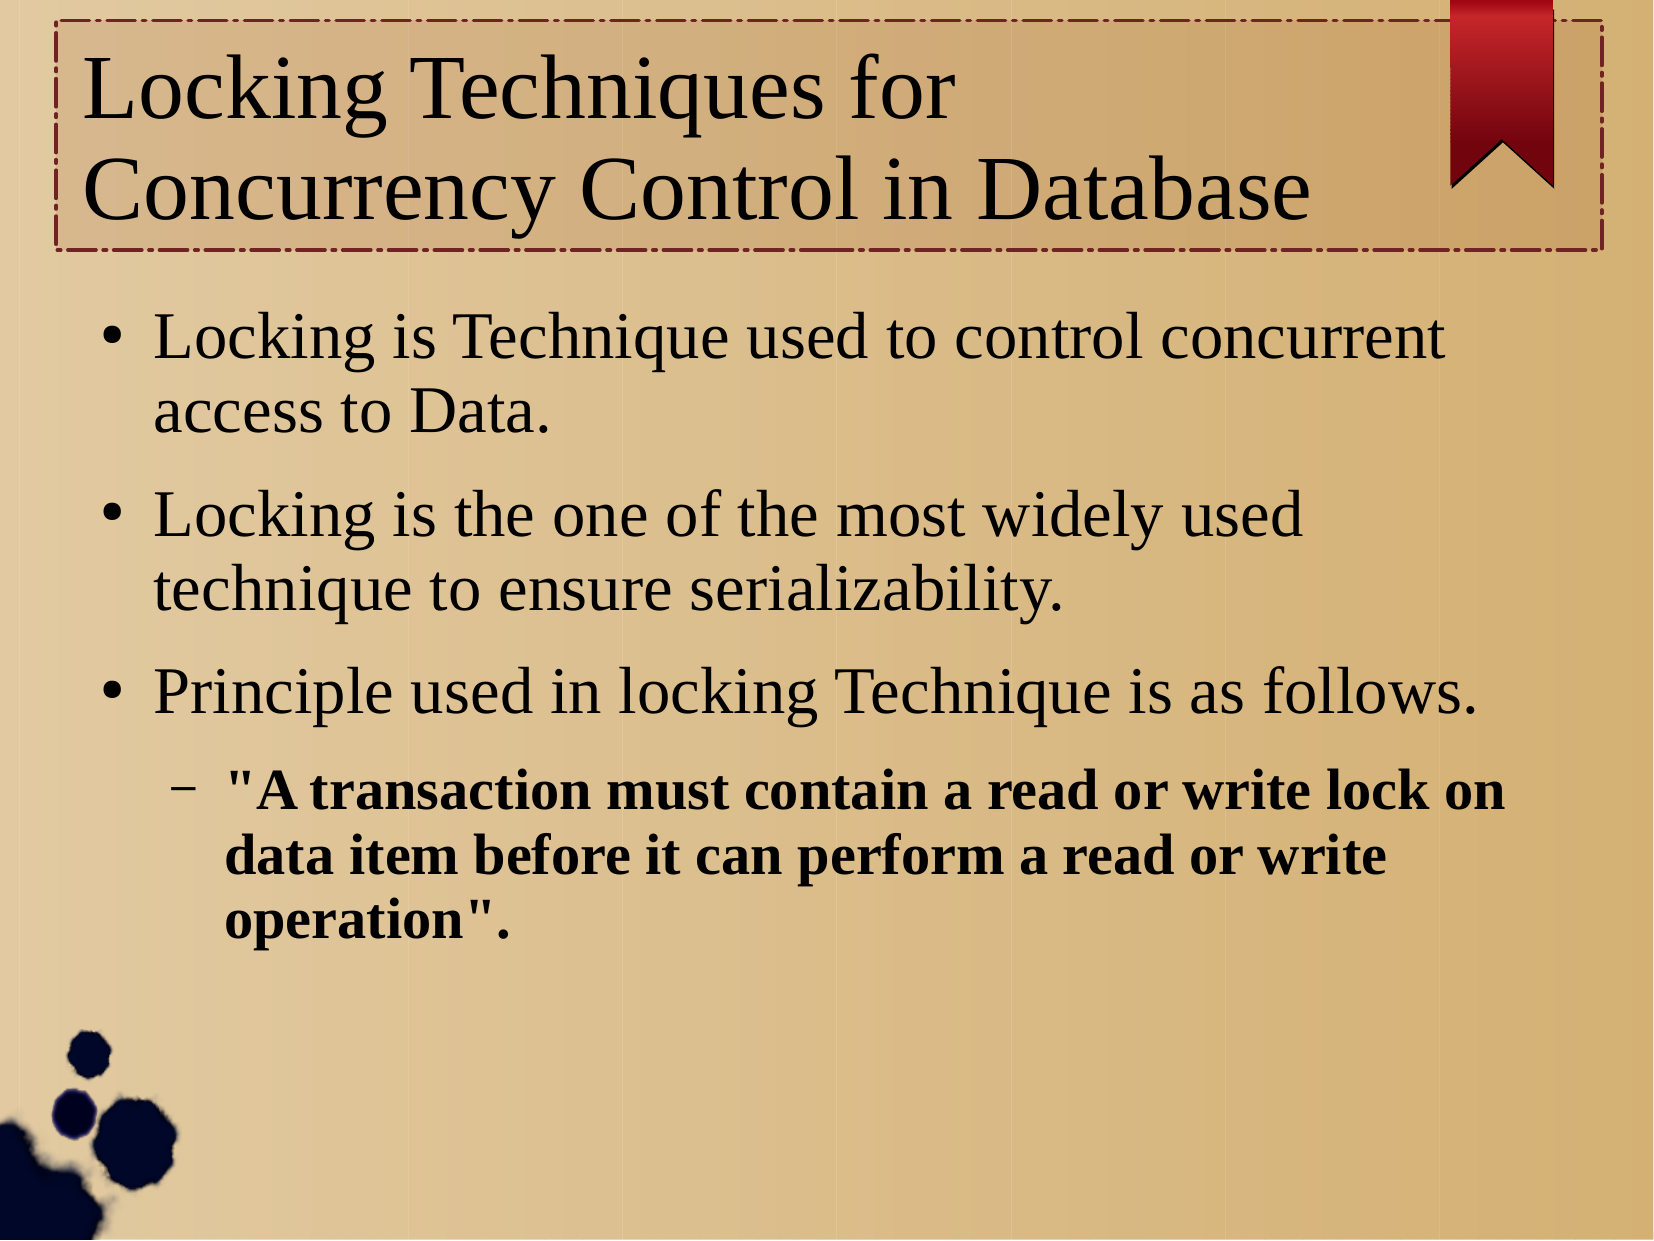

# Locking Techniques for Concurrency Control in Database
Locking is Technique used to control concurrent access to Data.
Locking is the one of the most widely used technique to ensure serializability.
Principle used in locking Technique is as follows.
"A transaction must contain a read or write lock on data item before it can perform a read or write operation".